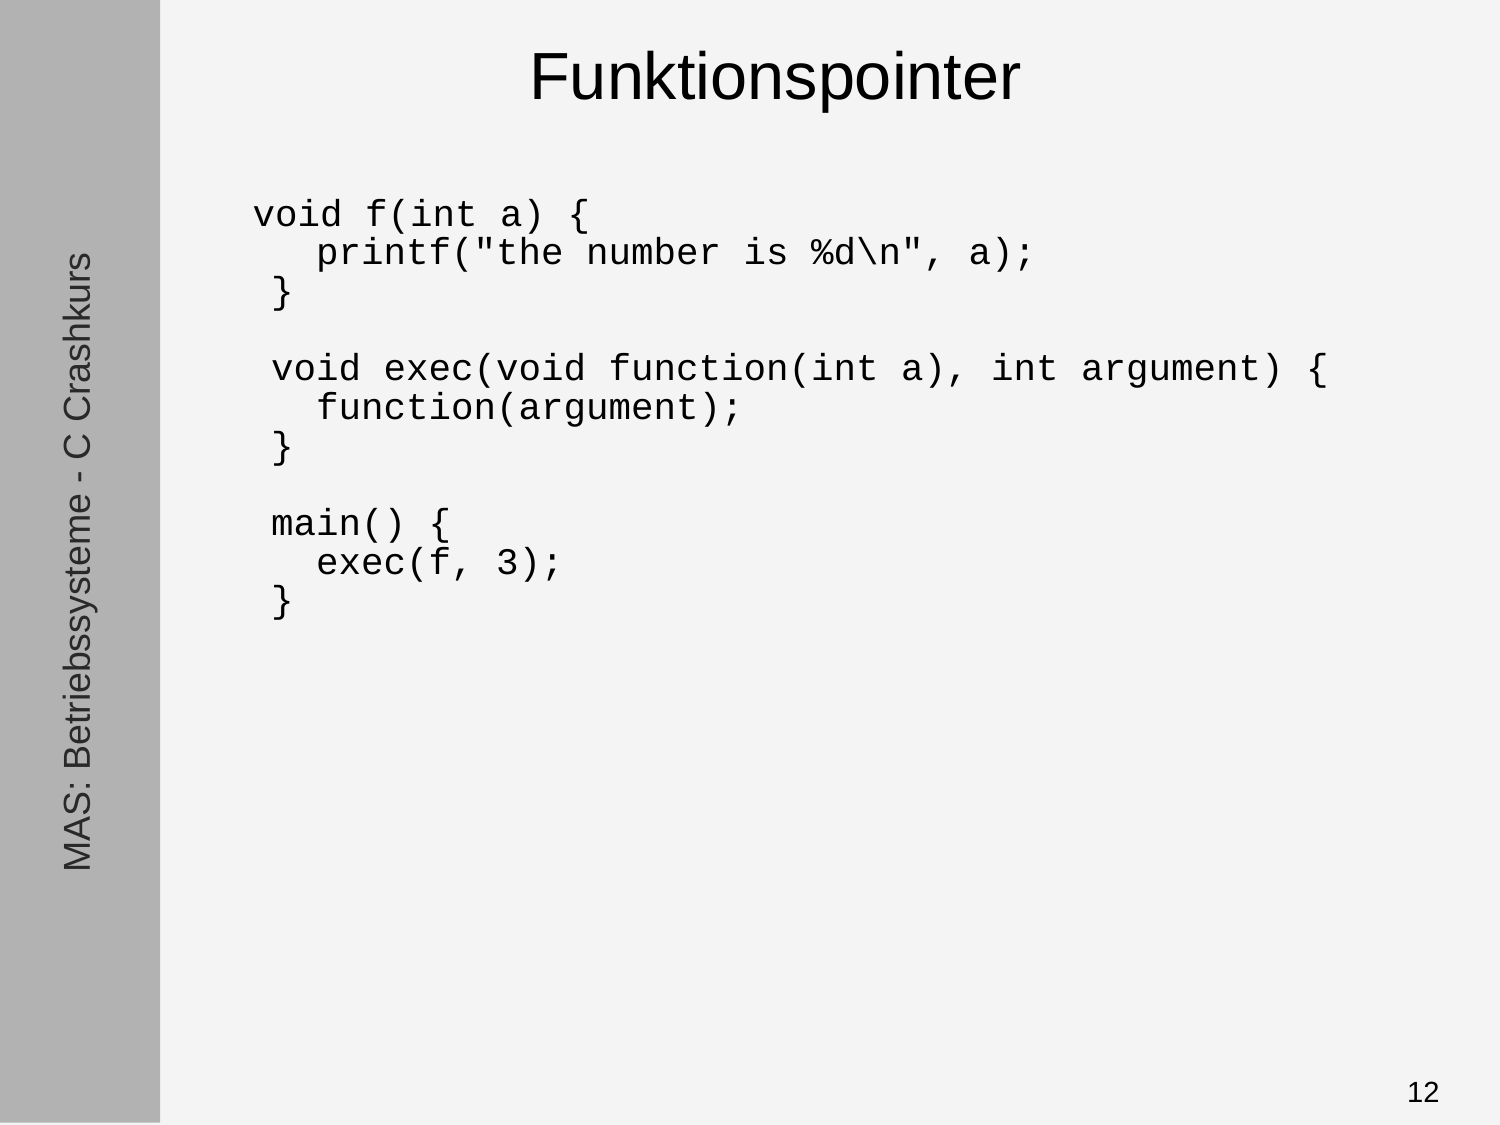

Funktionspointer
void f(int a) {
 printf("the number is %d\n", a);
}
void exec(void function(int a), int argument) {
 function(argument);
}
main() {
 exec(f, 3);
}
MAS: Betriebssysteme - C Crashkurs